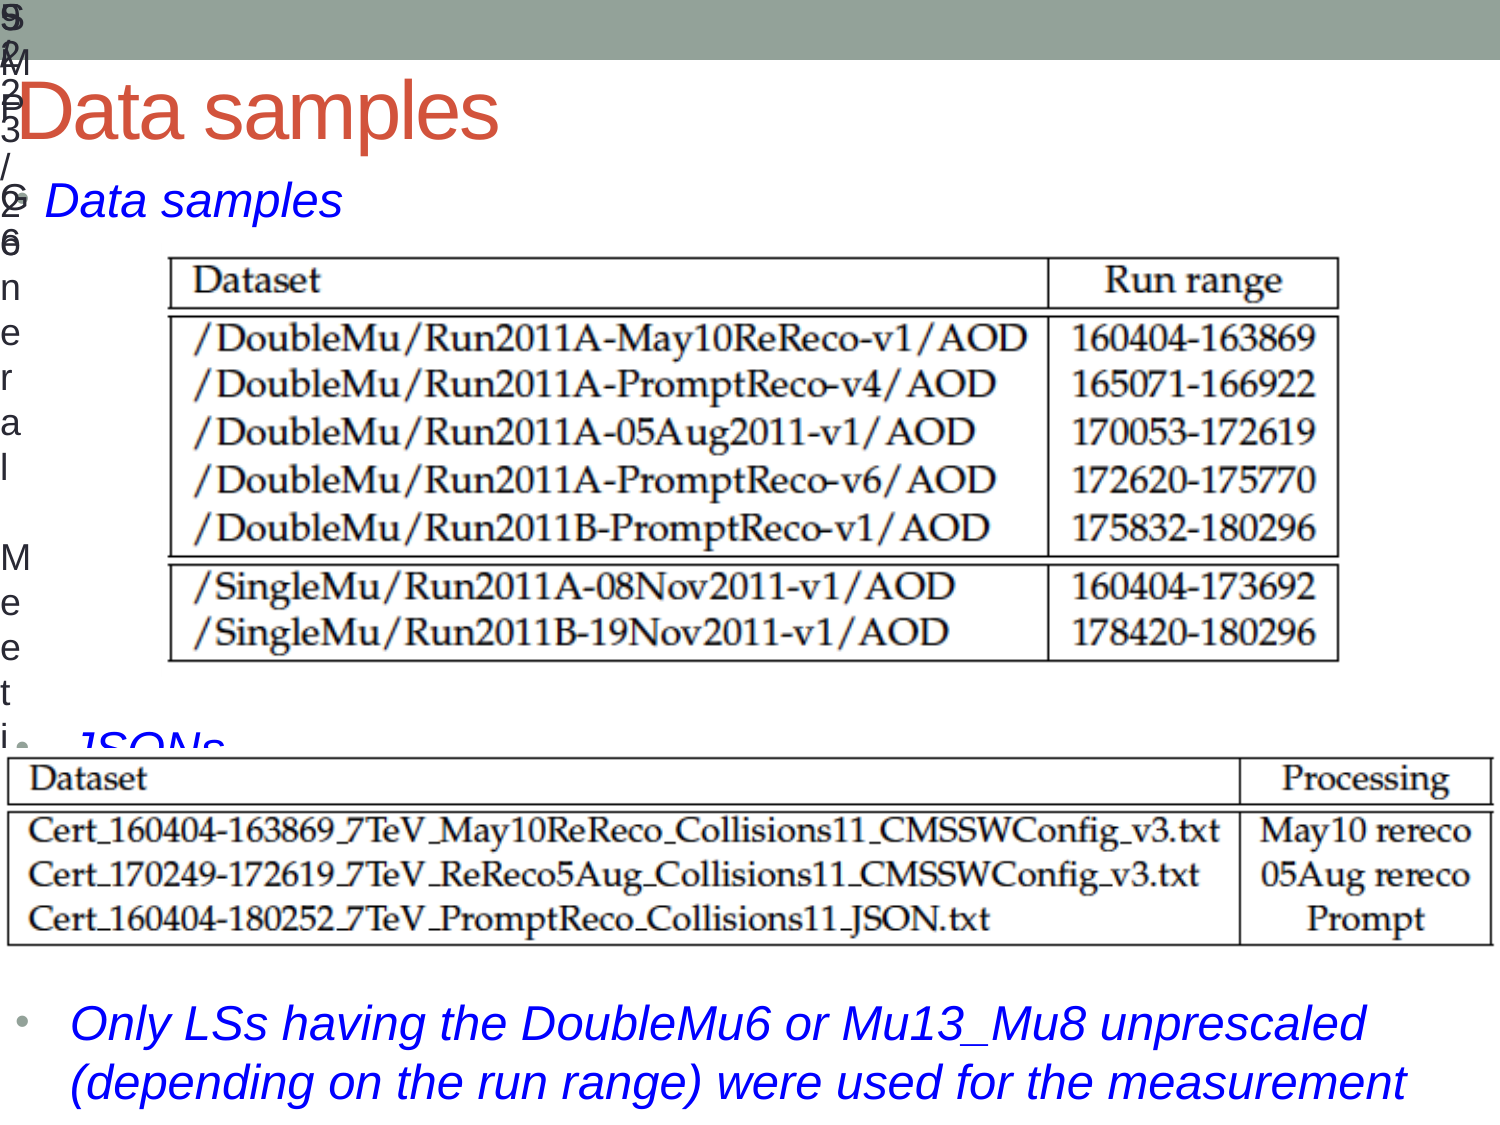

SMP General Meeting
# Data samples
Data samples
JSONs
Only LSs having the DoubleMu6 or Mu13_Mu8 unprescaled (depending on the run range) were used for the measurement